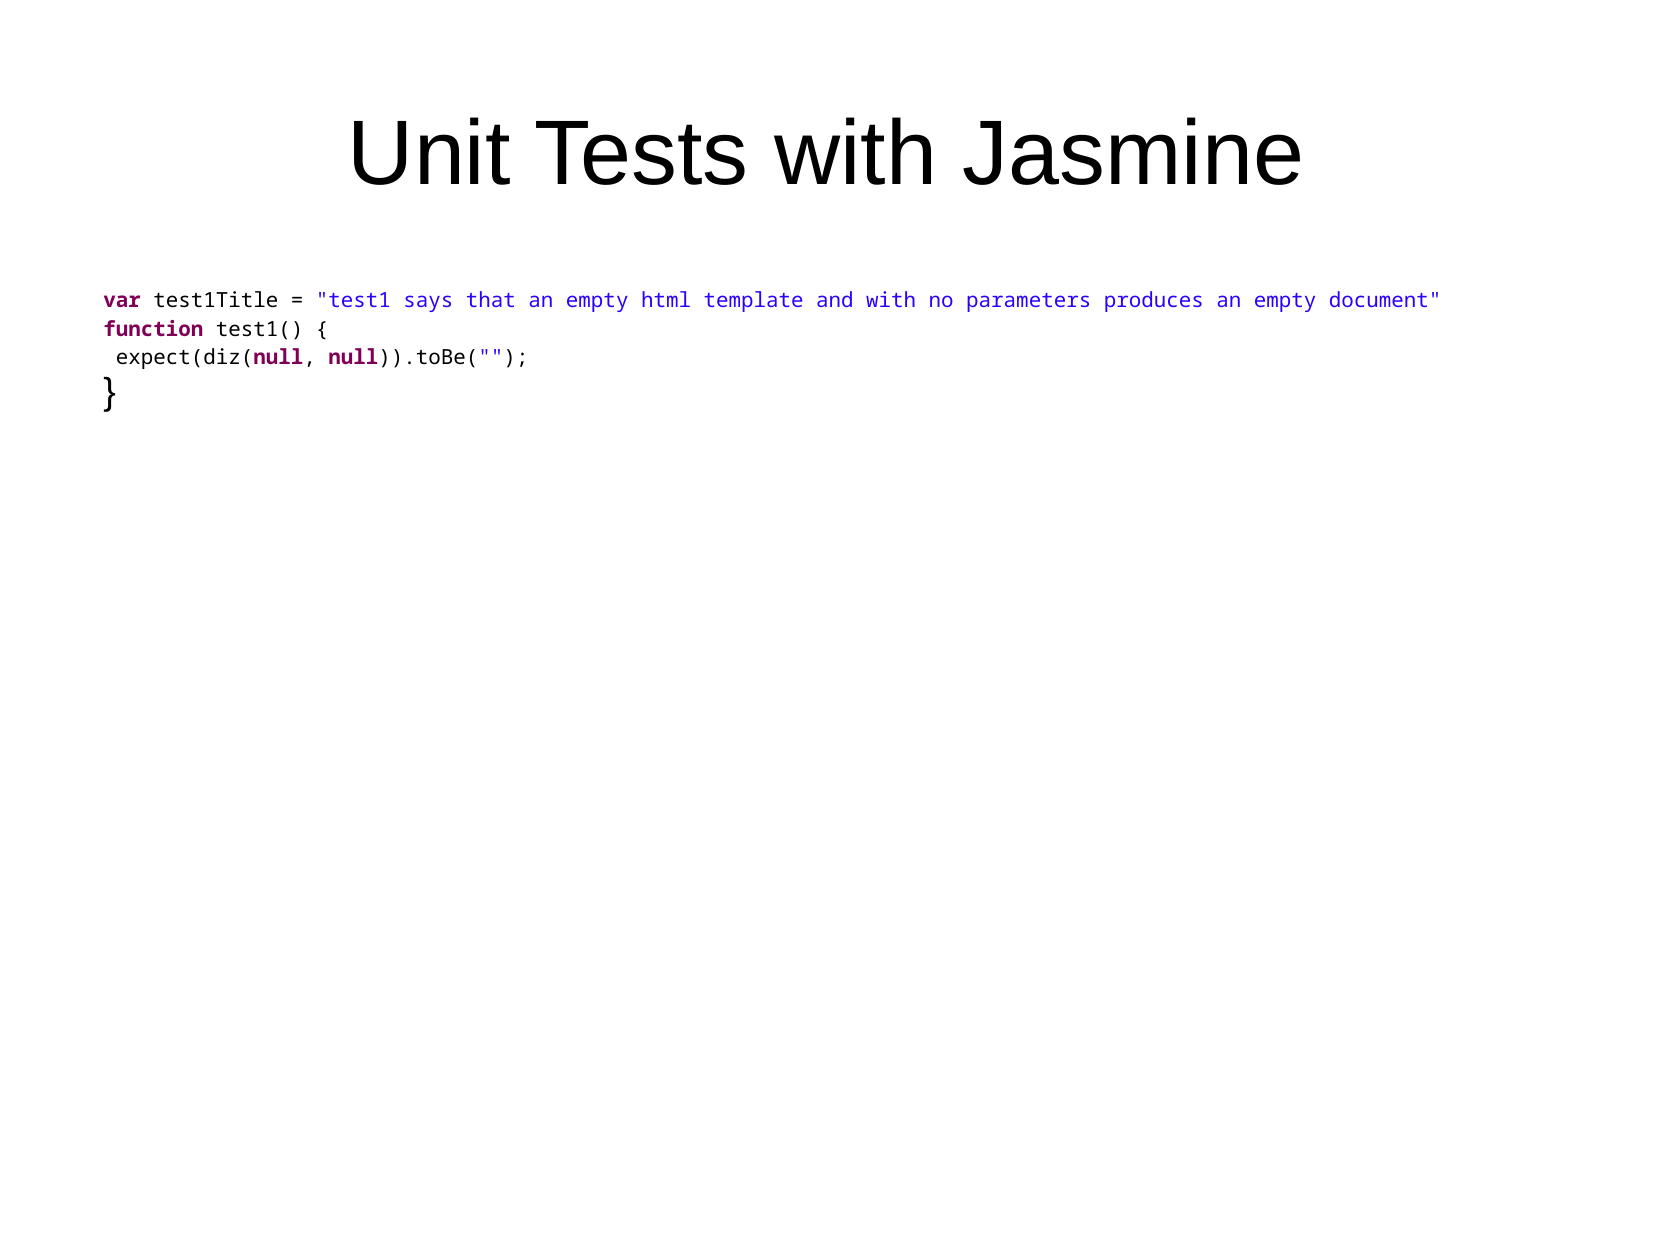

# Unit Tests with Jasmine
var test1Title = "test1 says that an empty html template and with no parameters produces an empty document"
function test1() {
 expect(diz(null, null)).toBe("");
}